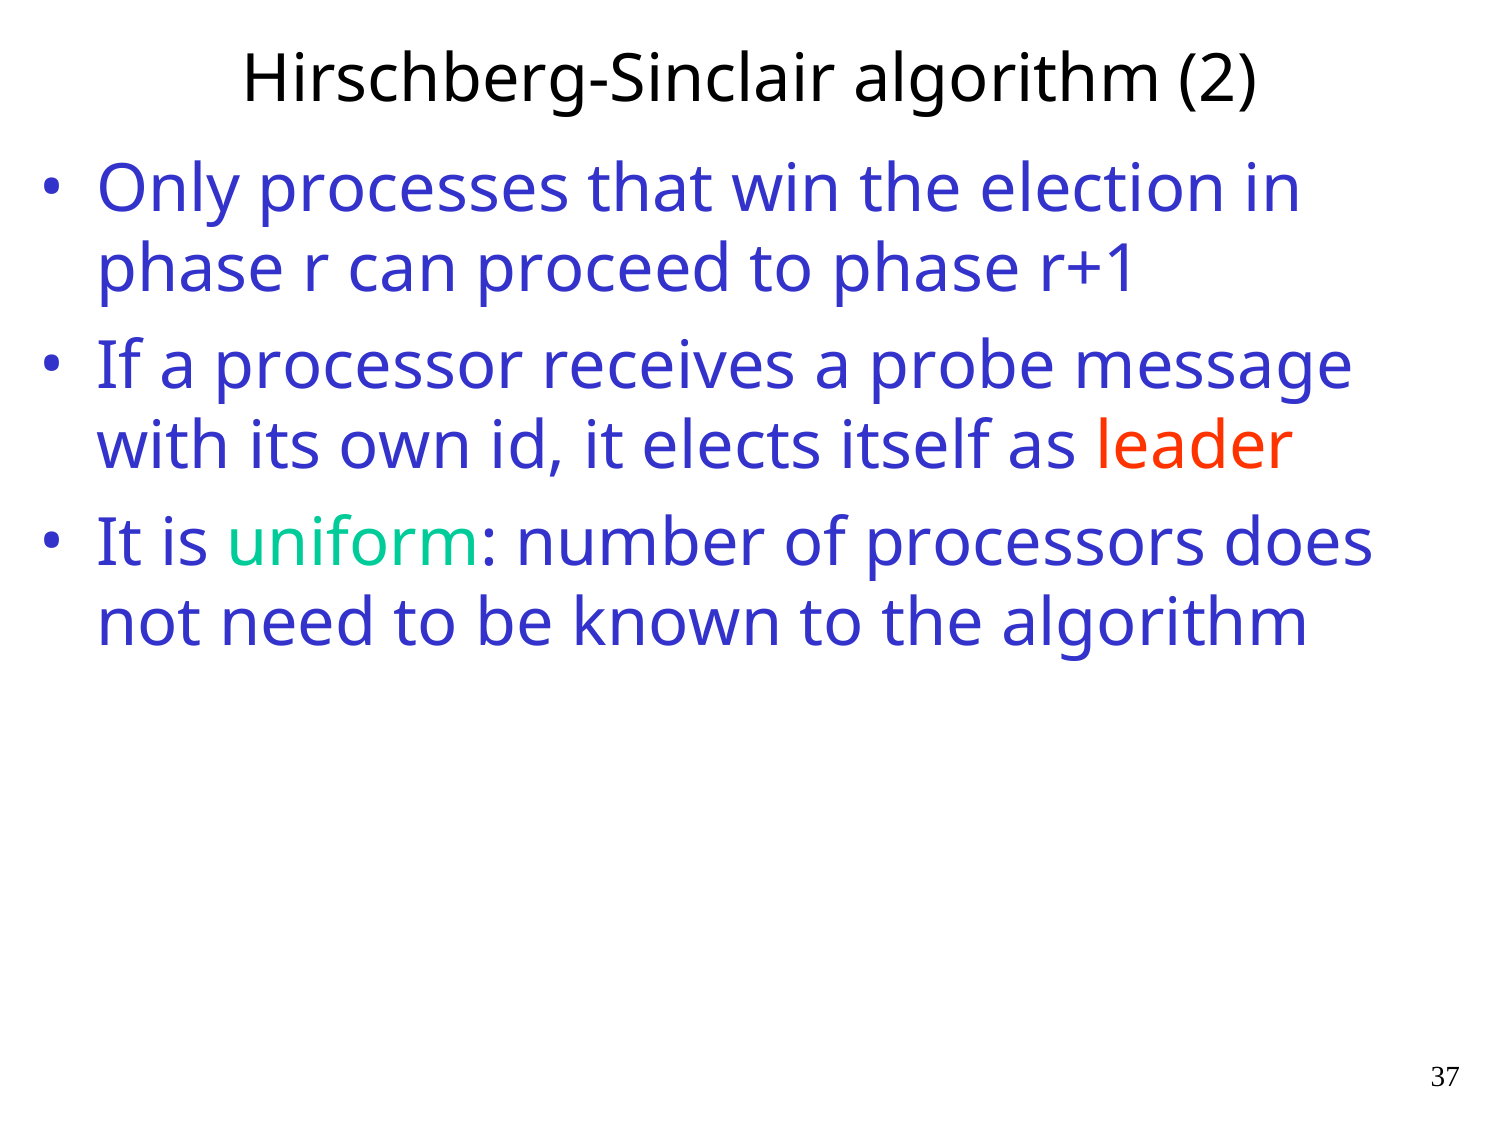

# Hirschberg-Sinclair algorithm (2)
Only processes that win the election in phase r can proceed to phase r+1
If a processor receives a probe message with its own id, it elects itself as leader
It is uniform: number of processors does not need to be known to the algorithm